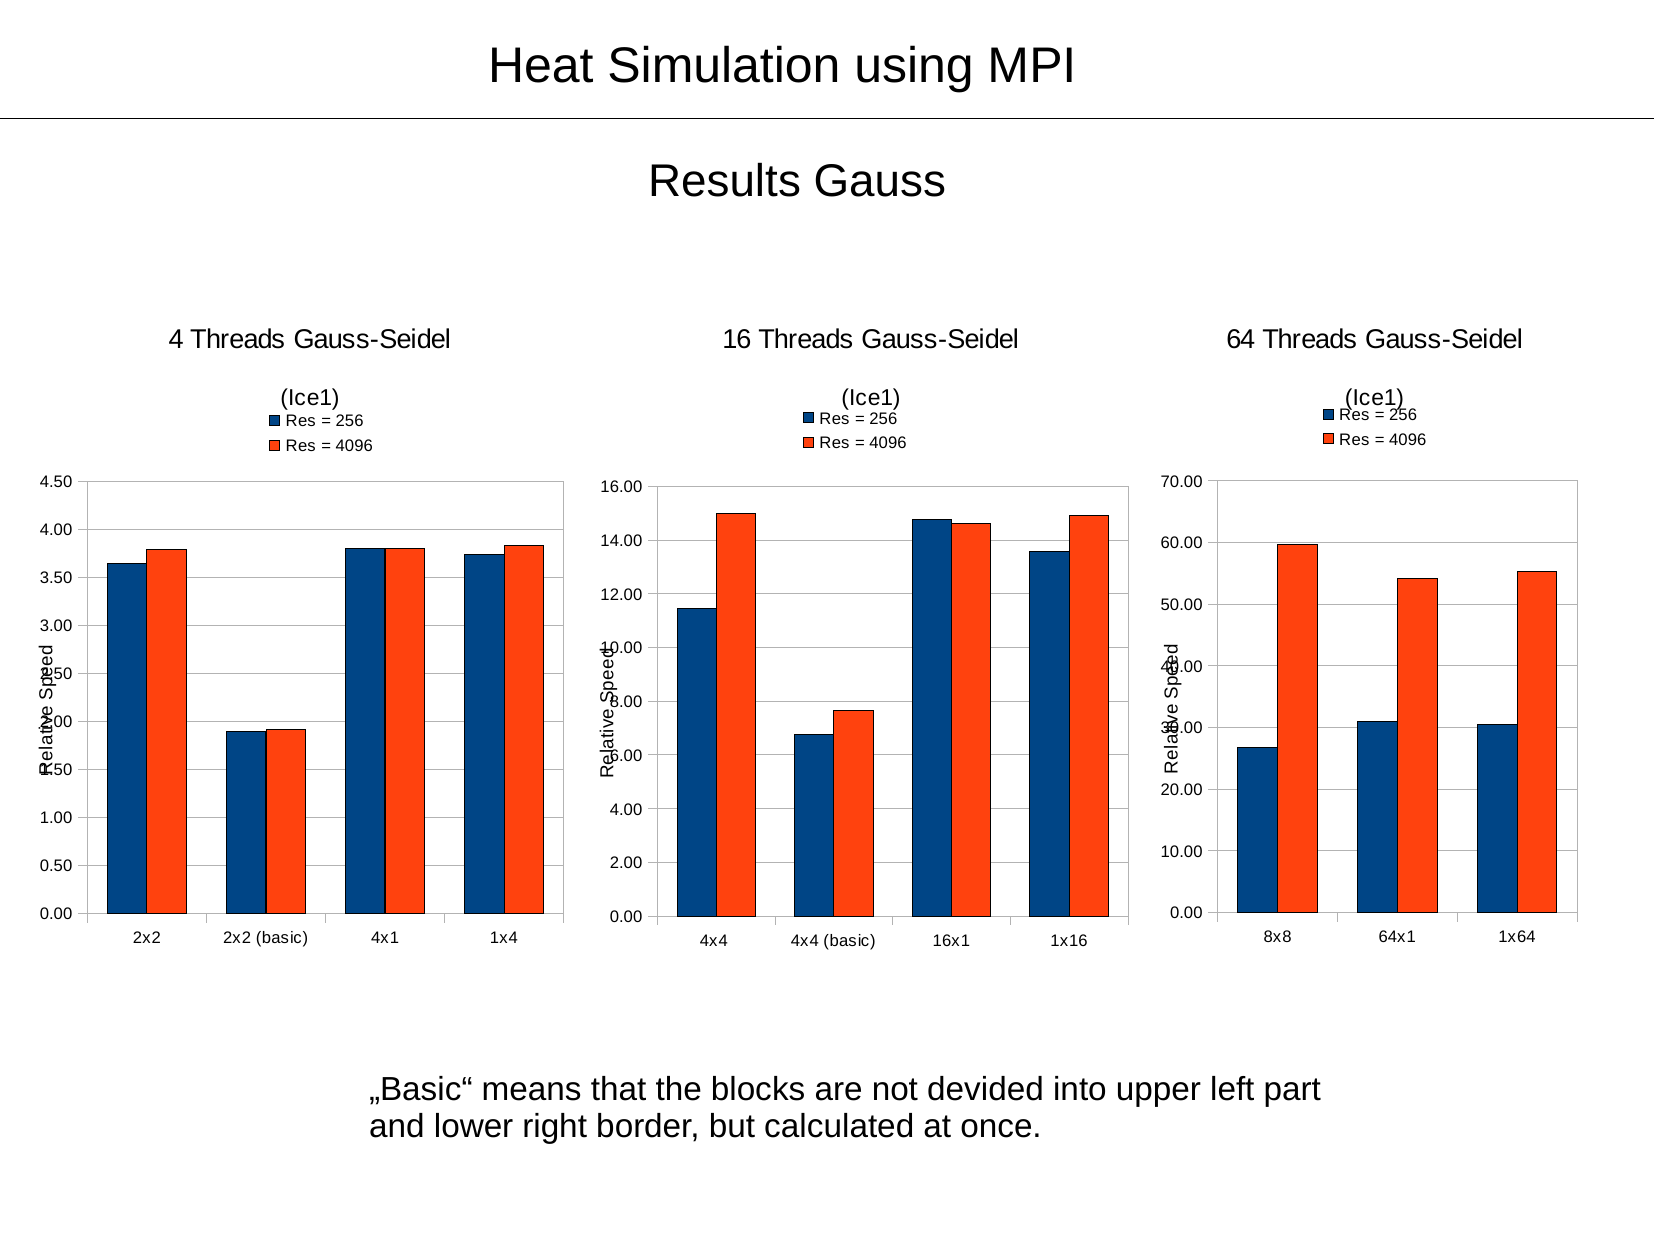

Heat Simulation using MPI
Results Gauss
### Chart: 4 Threads Gauss-Seidel
(Ice1)
| Category | Res = 256 | Res = 4096 |
|---|---|---|
| 2x2 | 3.6437054631829 | 3.78998778998779 |
| 2x2 (basic) | 1.90023752969121 | 1.91330891330891 |
| 4x1 | 3.80285035629454 | 3.80708180708181 |
| 1x4 | 3.74346793349169 | 3.83272283272283 |
### Chart: 16 Threads Gauss-Seidel
(Ice1)
| Category | Res = 256 | Res = 4096 |
|---|---|---|
| 4x4 | 11.4691211401425 | 14.995115995116 |
| 4x4 (basic) | 6.7458432304038 | 7.66910866910867 |
| 16x1 | 14.7565320665083 | 14.6361416361416 |
| 1x16 | 13.5902612826603 | 14.9377289377289 |
### Chart: 64 Threads Gauss-Seidel
(Ice1)
| Category | Res = 256 | Res = 4096 |
|---|---|---|
| 8x8 | 26.7470308788599 | 59.6361416361416 |
| 64x1 | 30.8990498812352 | 54.1086691086691 |
| 1x64 | 30.4501187648456 | 55.3064713064713 |„Basic“ means that the blocks are not devided into upper left part and lower right border, but calculated at once.